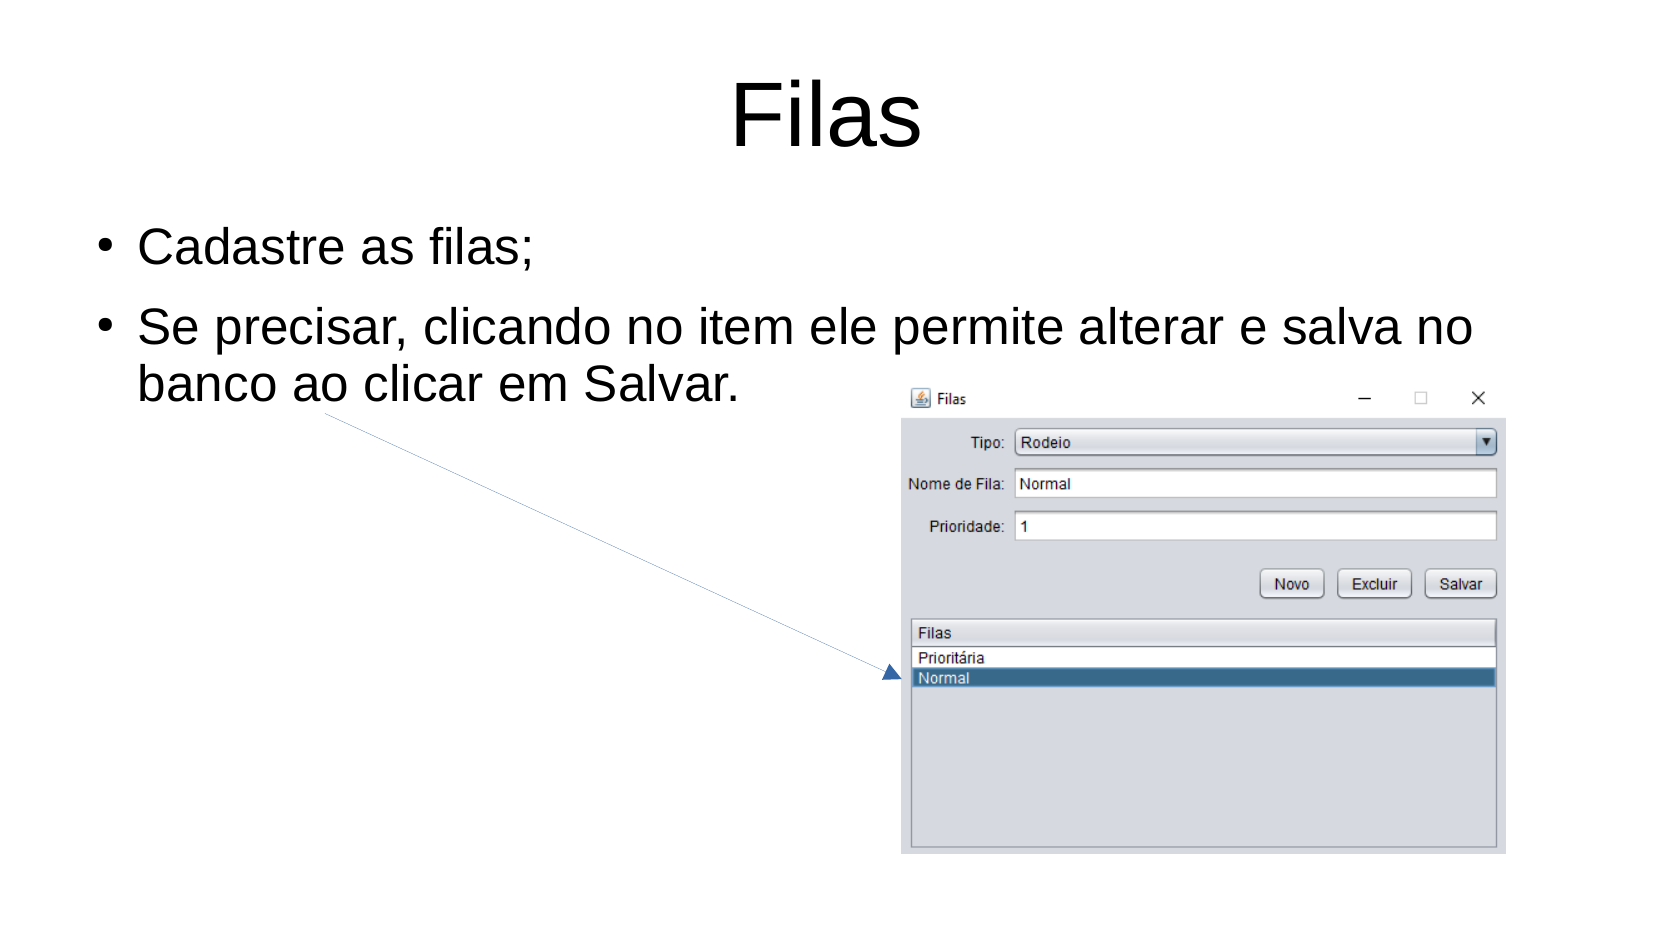

# Filas
Cadastre as filas;
Se precisar, clicando no item ele permite alterar e salva no banco ao clicar em Salvar.